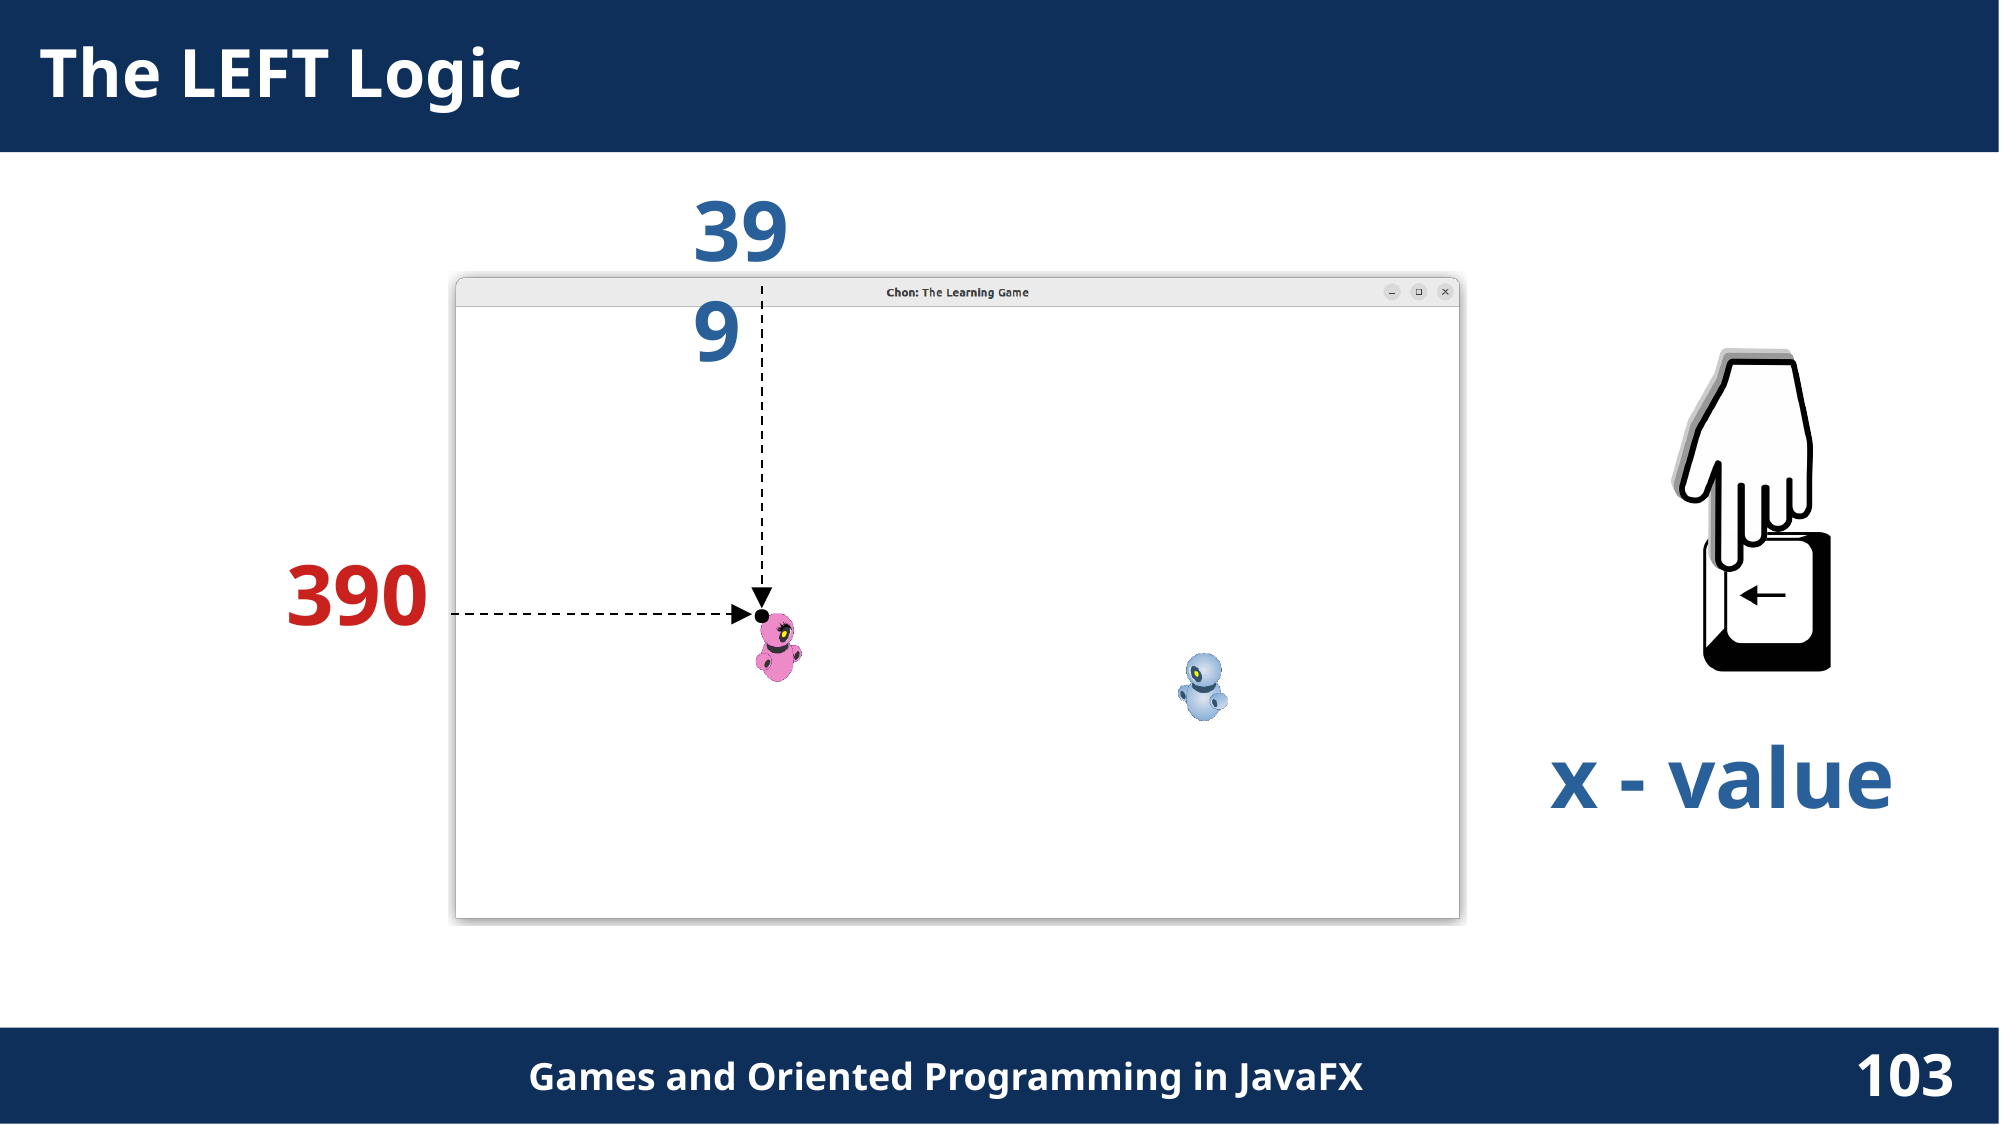

The LEFT Logic
399
.
390
x - value